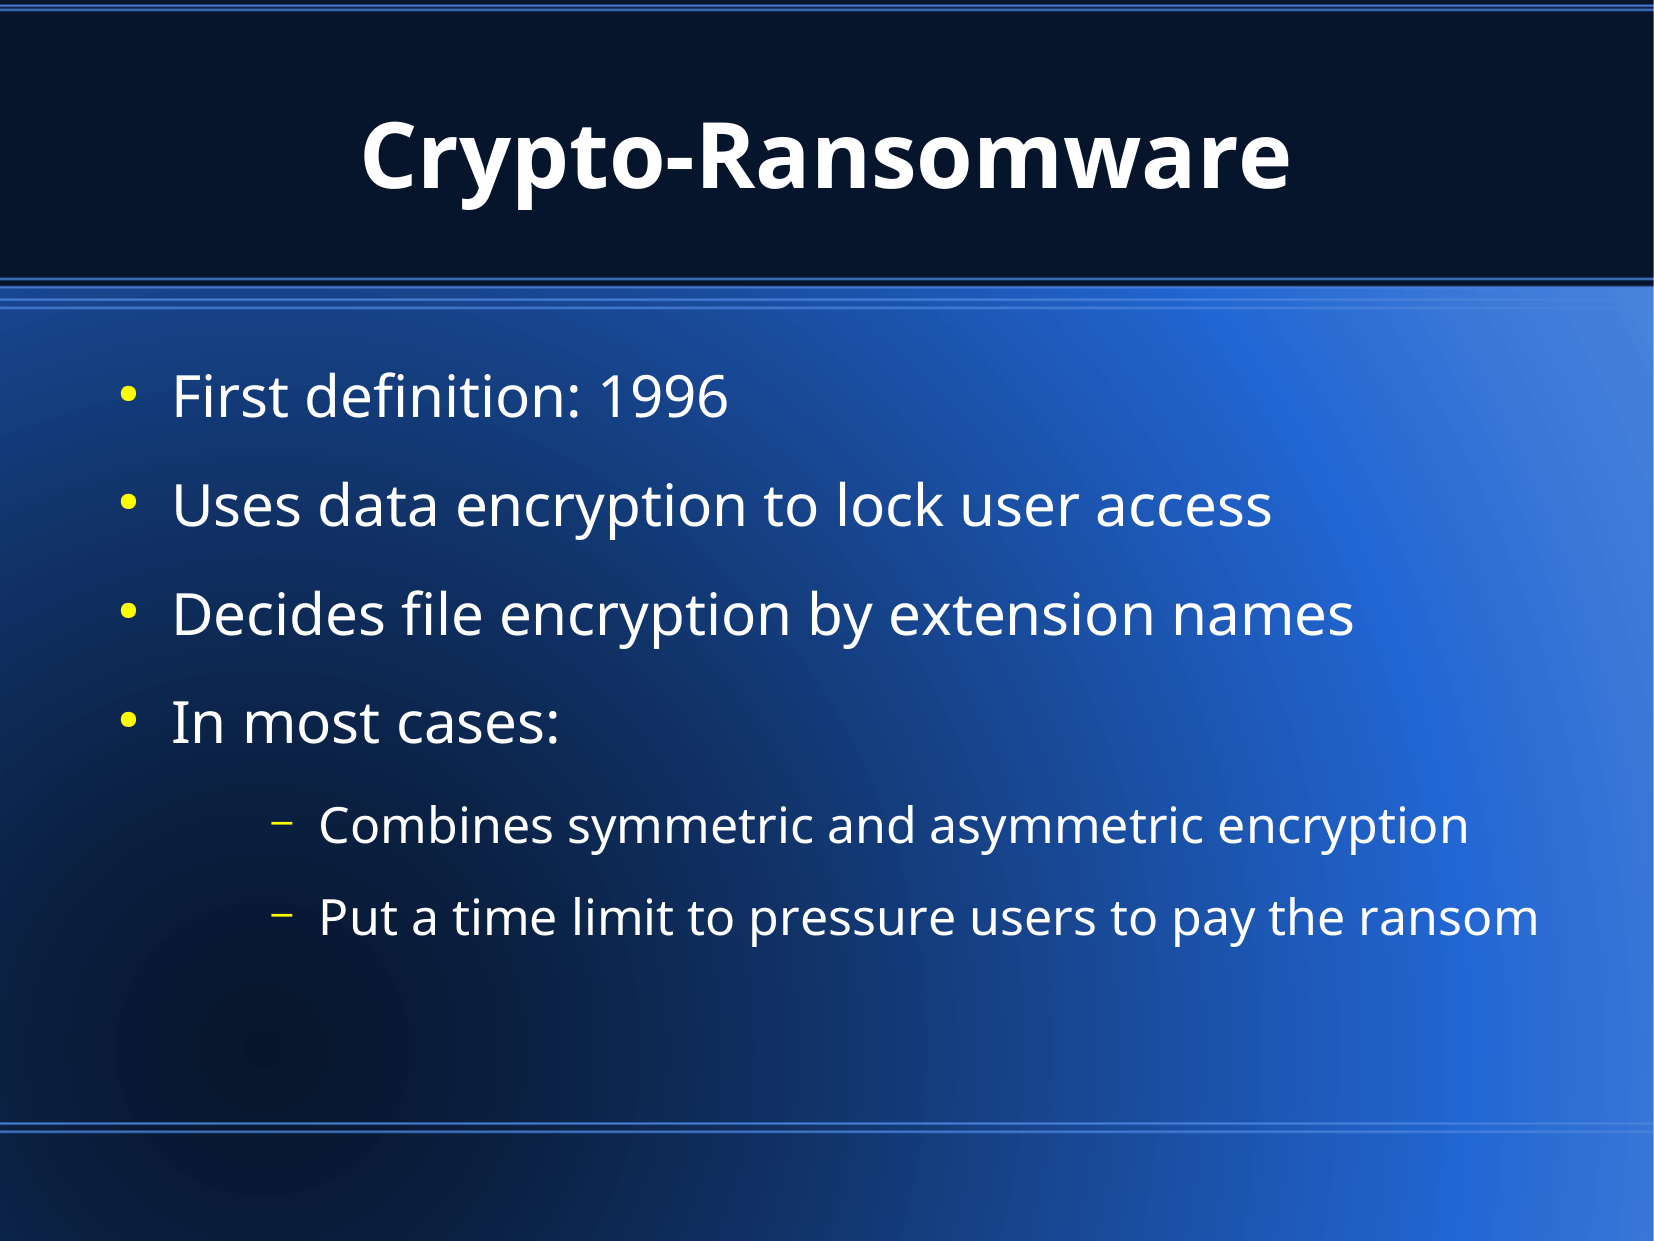

# Crypto-Ransomware
First definition: 1996
Uses data encryption to lock user access
Decides file encryption by extension names
In most cases:
Combines symmetric and asymmetric encryption
Put a time limit to pressure users to pay the ransom